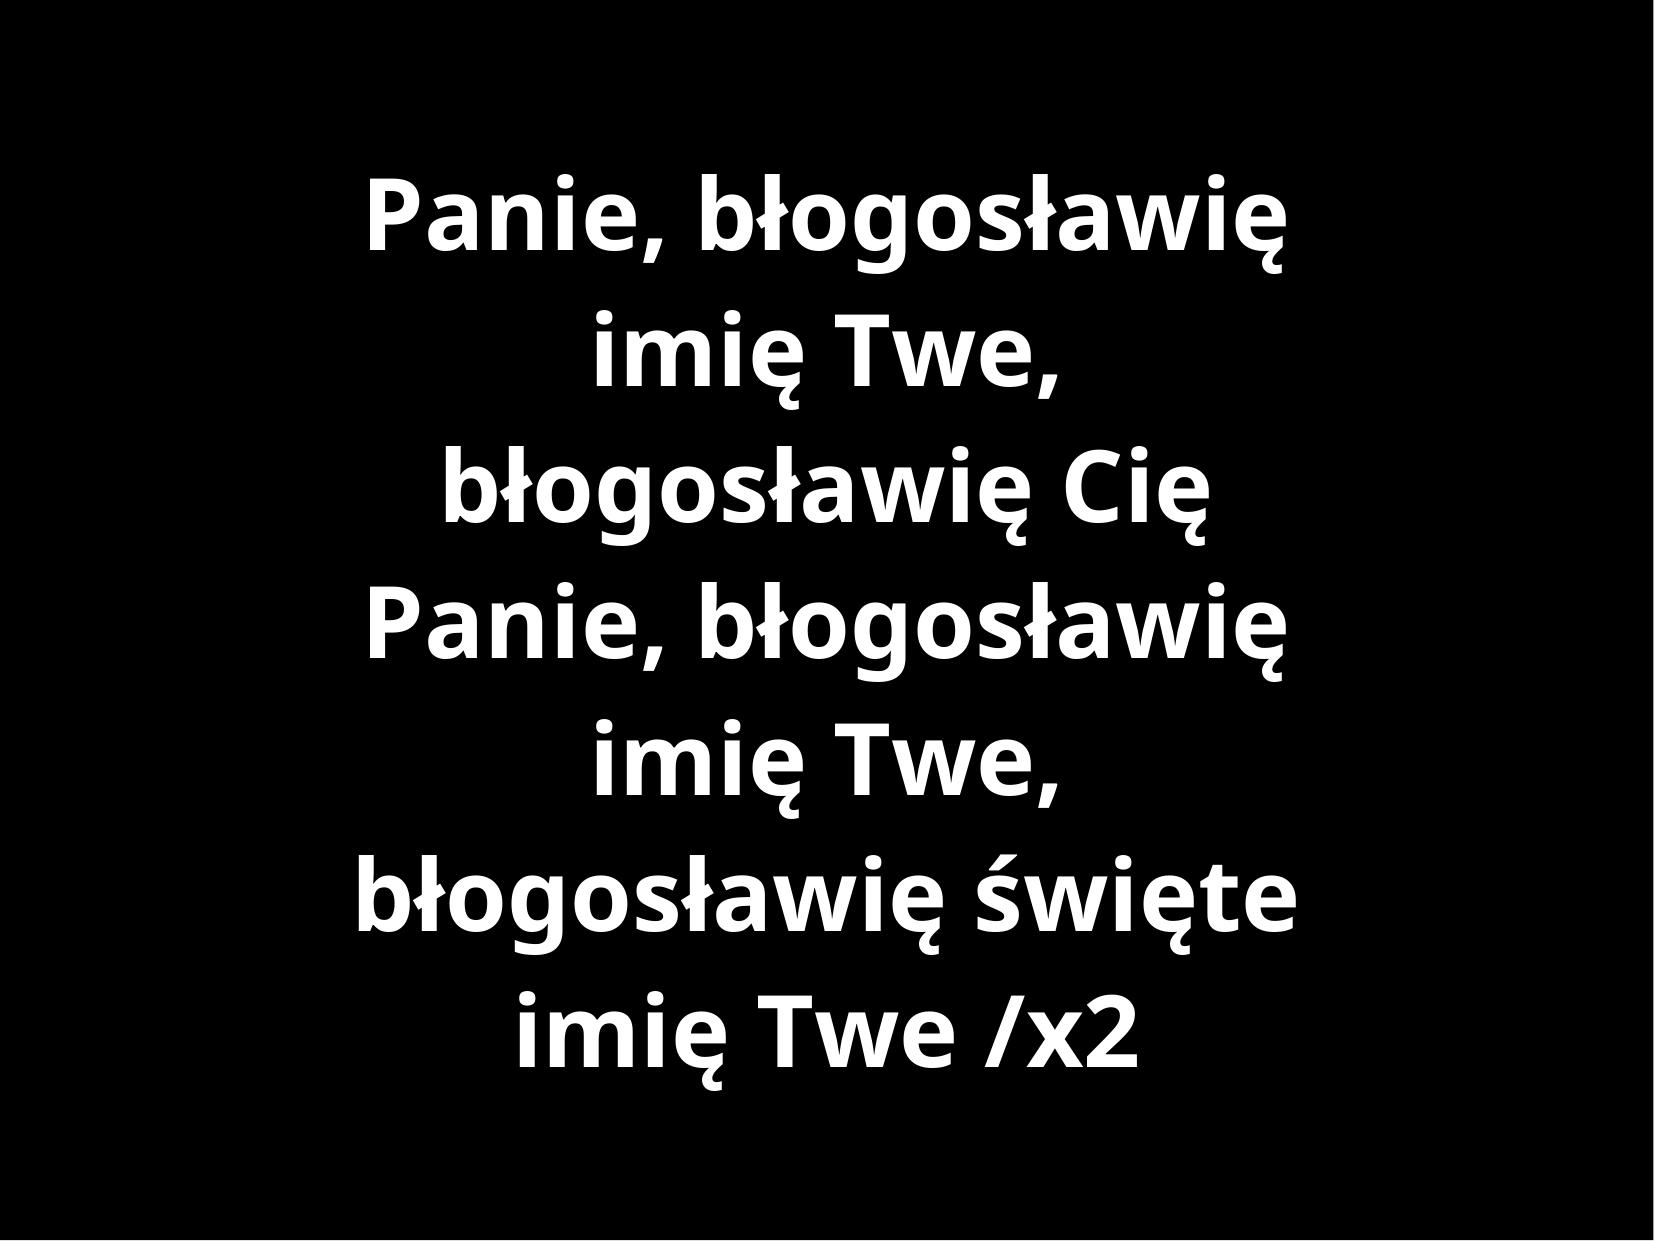

# Panie, błogosławię imię Twe, błogosławię Cię Panie, błogosławię imię Twe, błogosławię święte imię Twe /x2